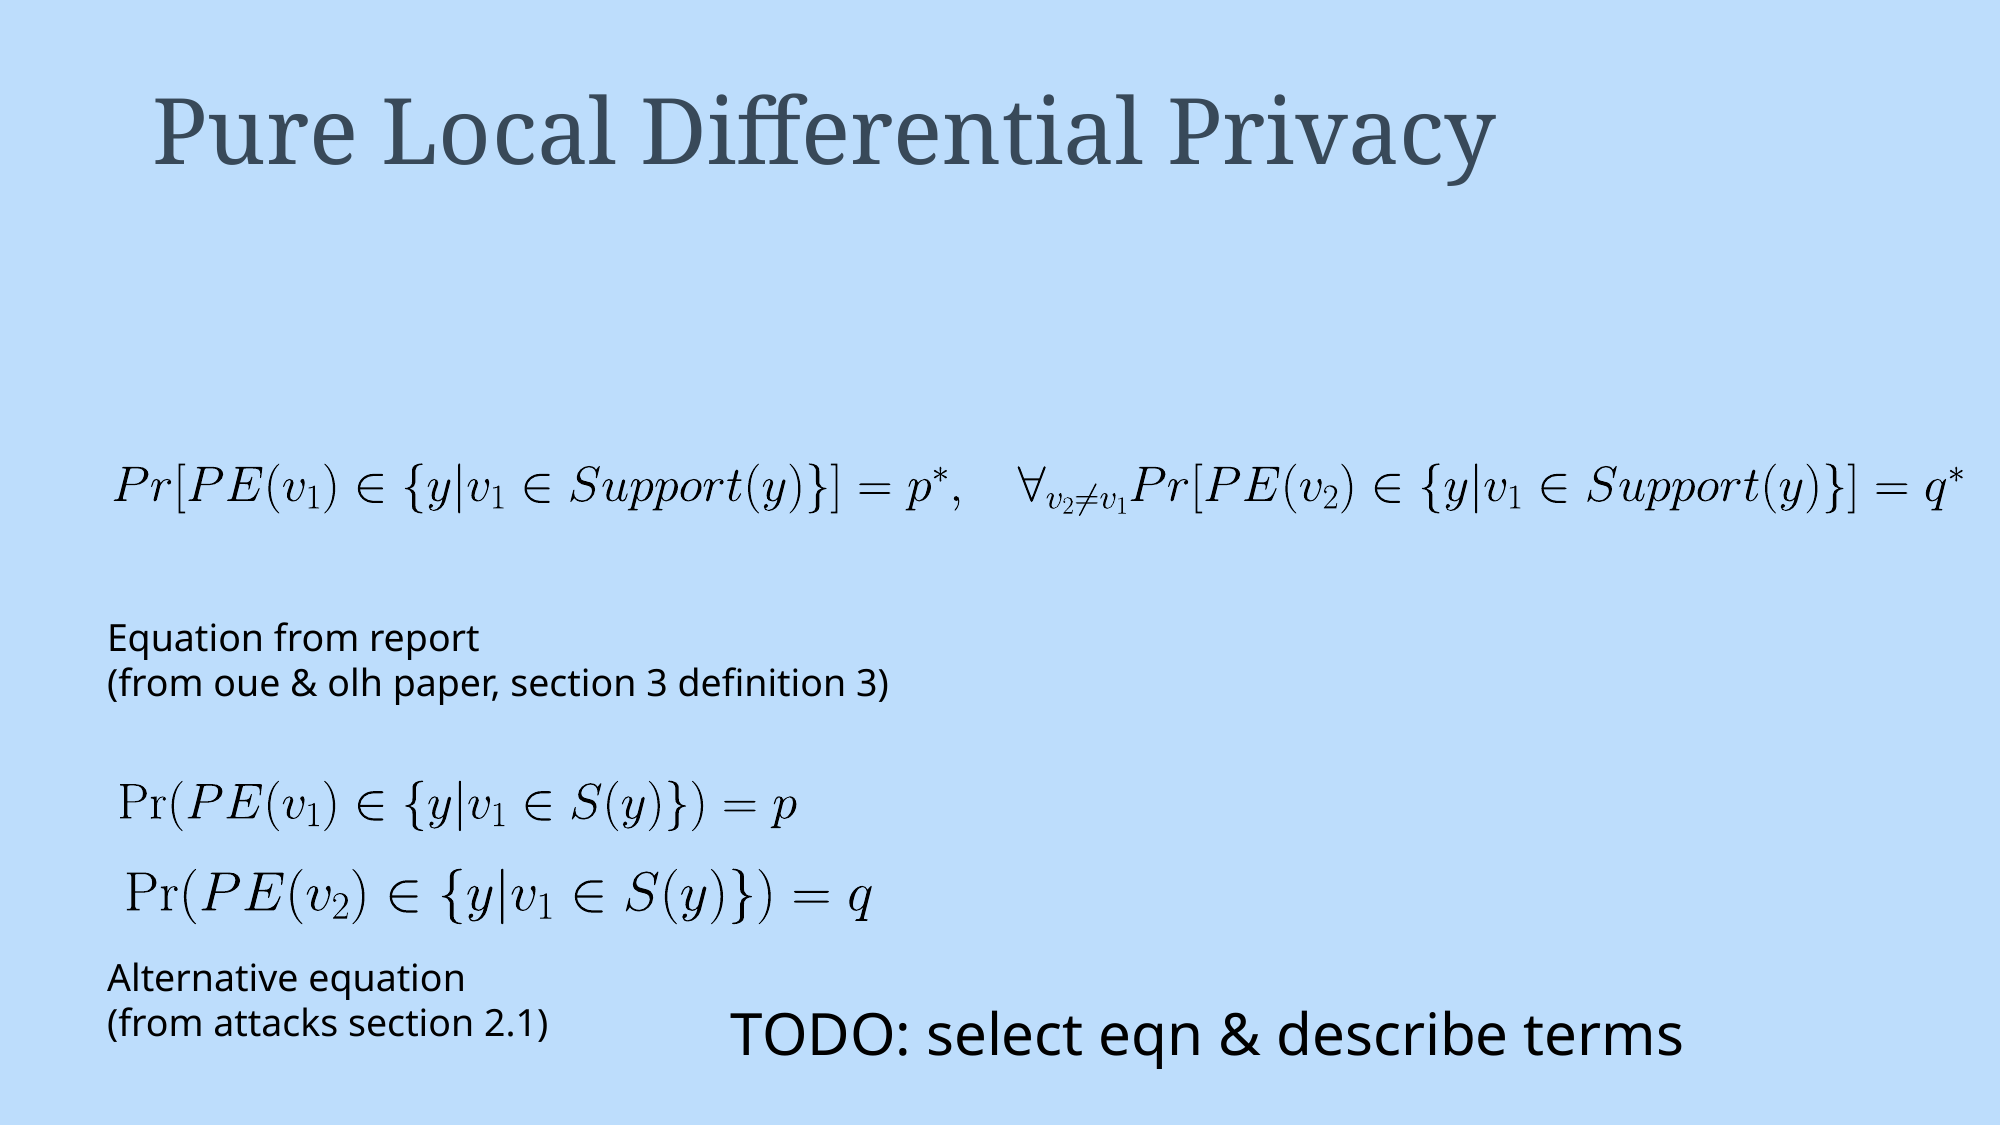

# Pure Local Differential Privacy
Equation from report​
(from oue & olh paper, section 3 definition 3)
Alternative equation
(from attacks section 2.1)
TODO: select eqn & describe terms​
​​
​